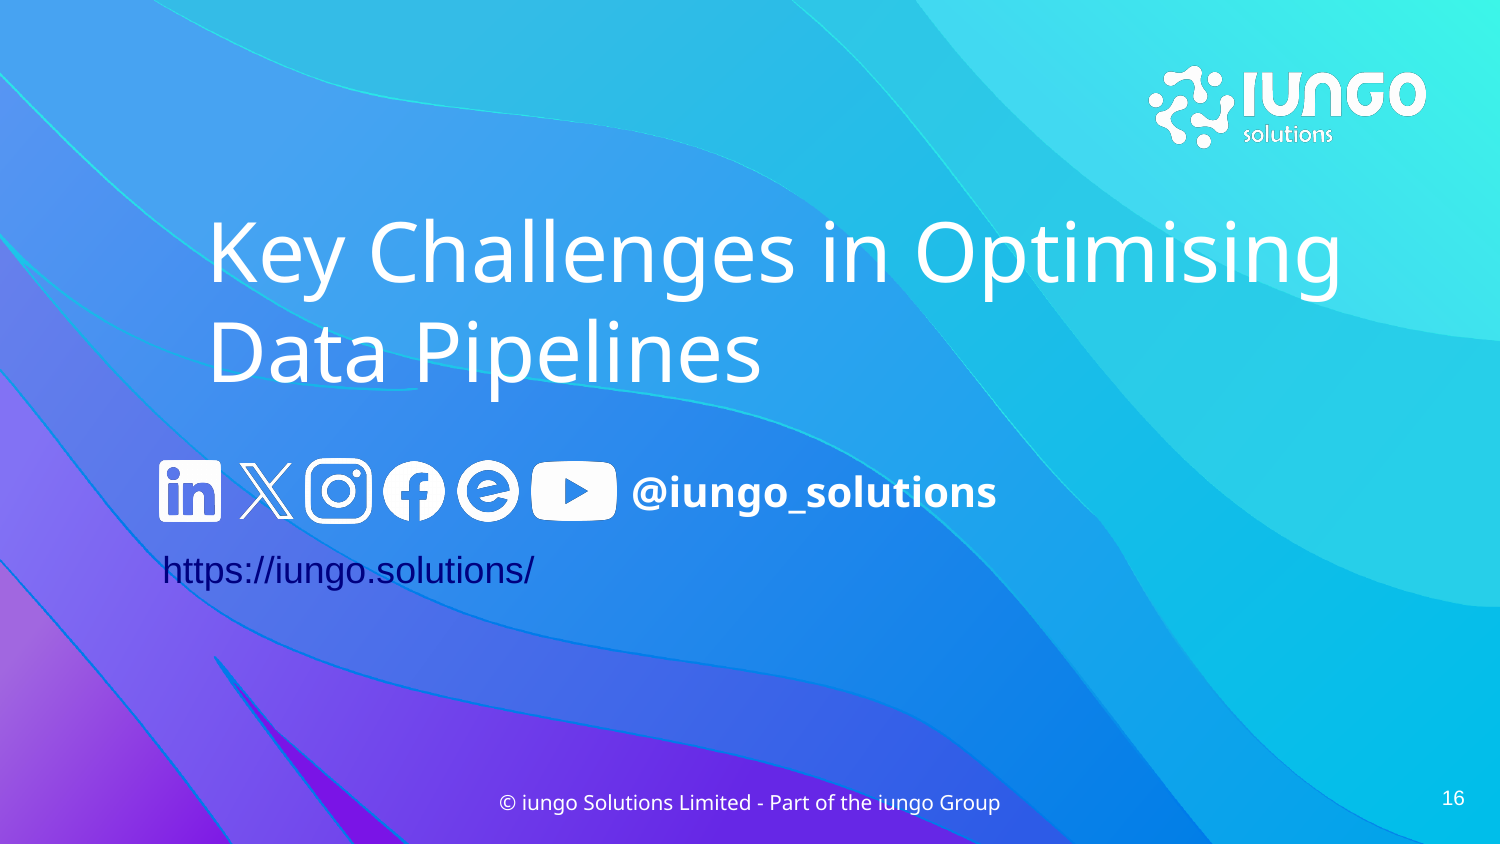

# Key Challenges in Optimising Data Pipelines